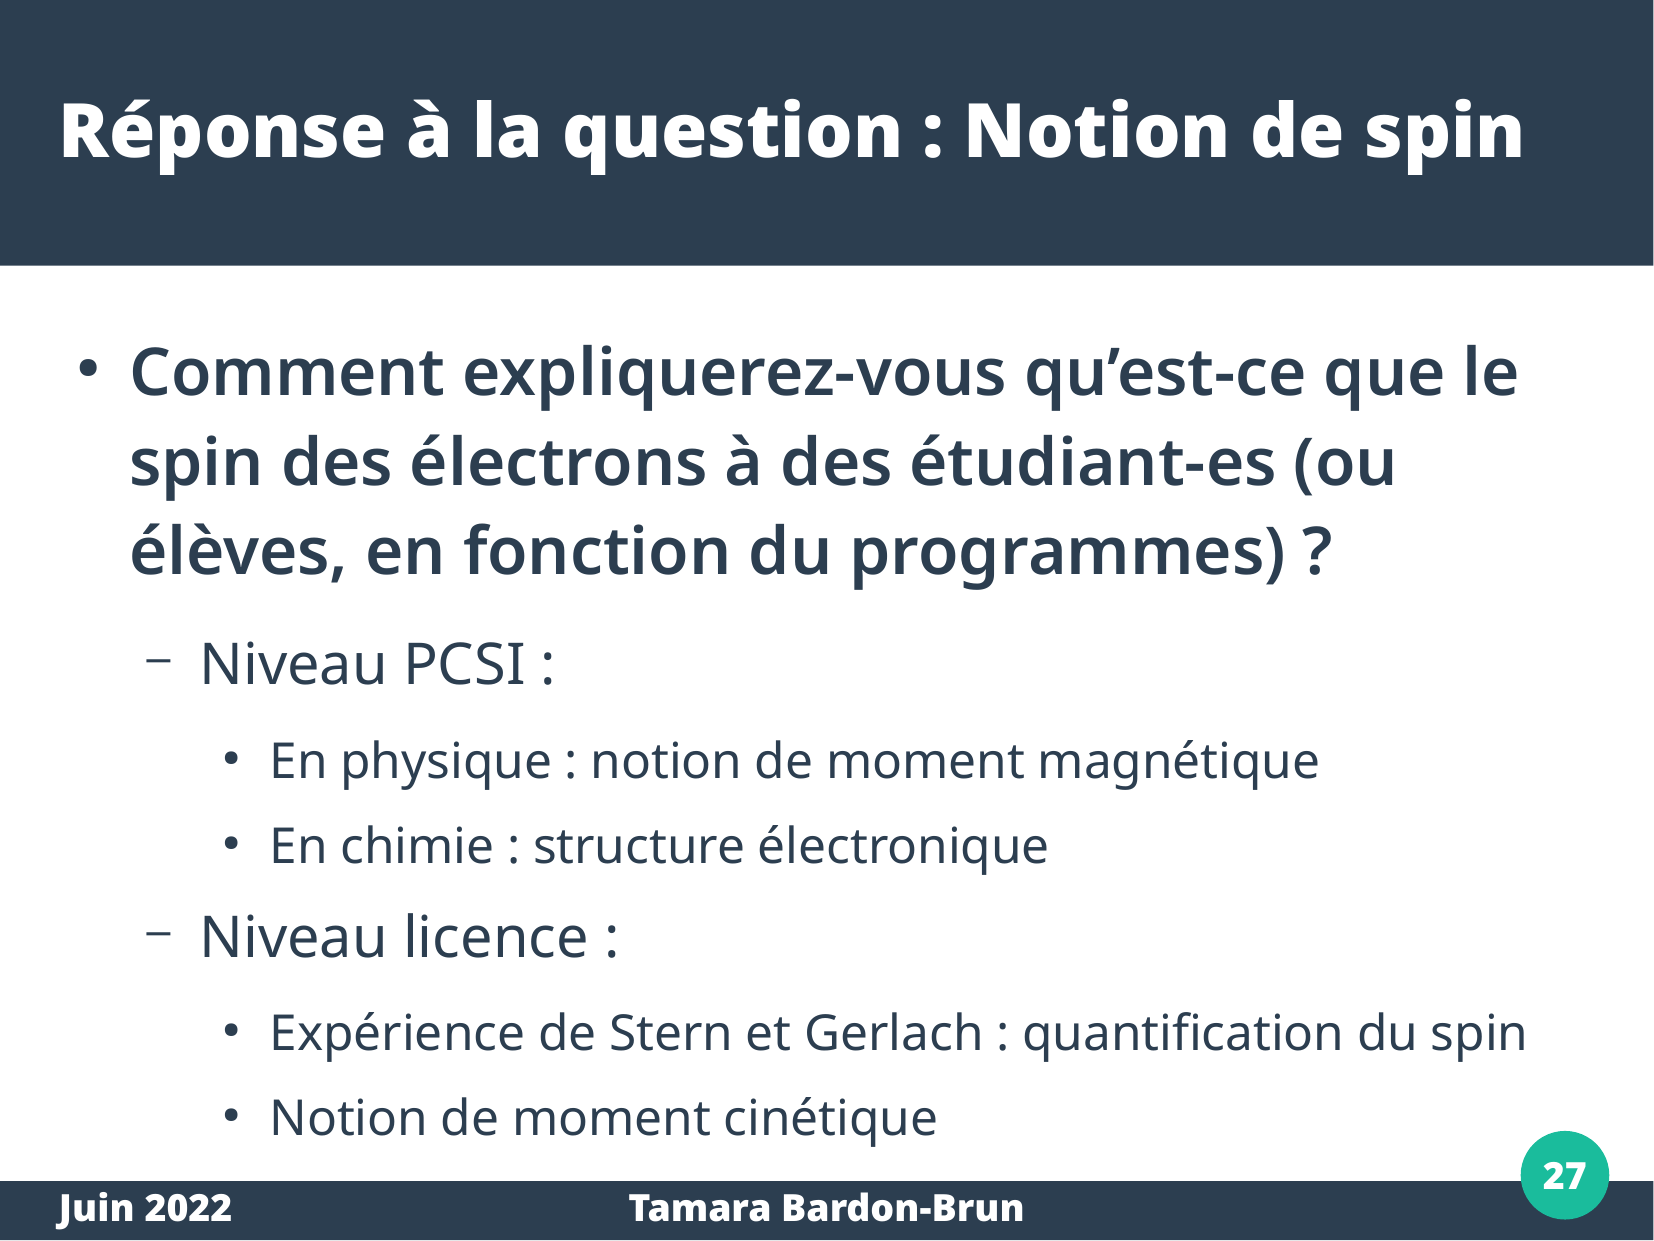

# Réponse à la question : Notion de spin
Comment expliquerez-vous qu’est-ce que le spin des électrons à des étudiant-es (ou élèves, en fonction du programmes) ?
Niveau PCSI :
En physique : notion de moment magnétique
En chimie : structure électronique
Niveau licence :
Expérience de Stern et Gerlach : quantification du spin
Notion de moment cinétique
27
Juin 2022
Tamara Bardon-Brun